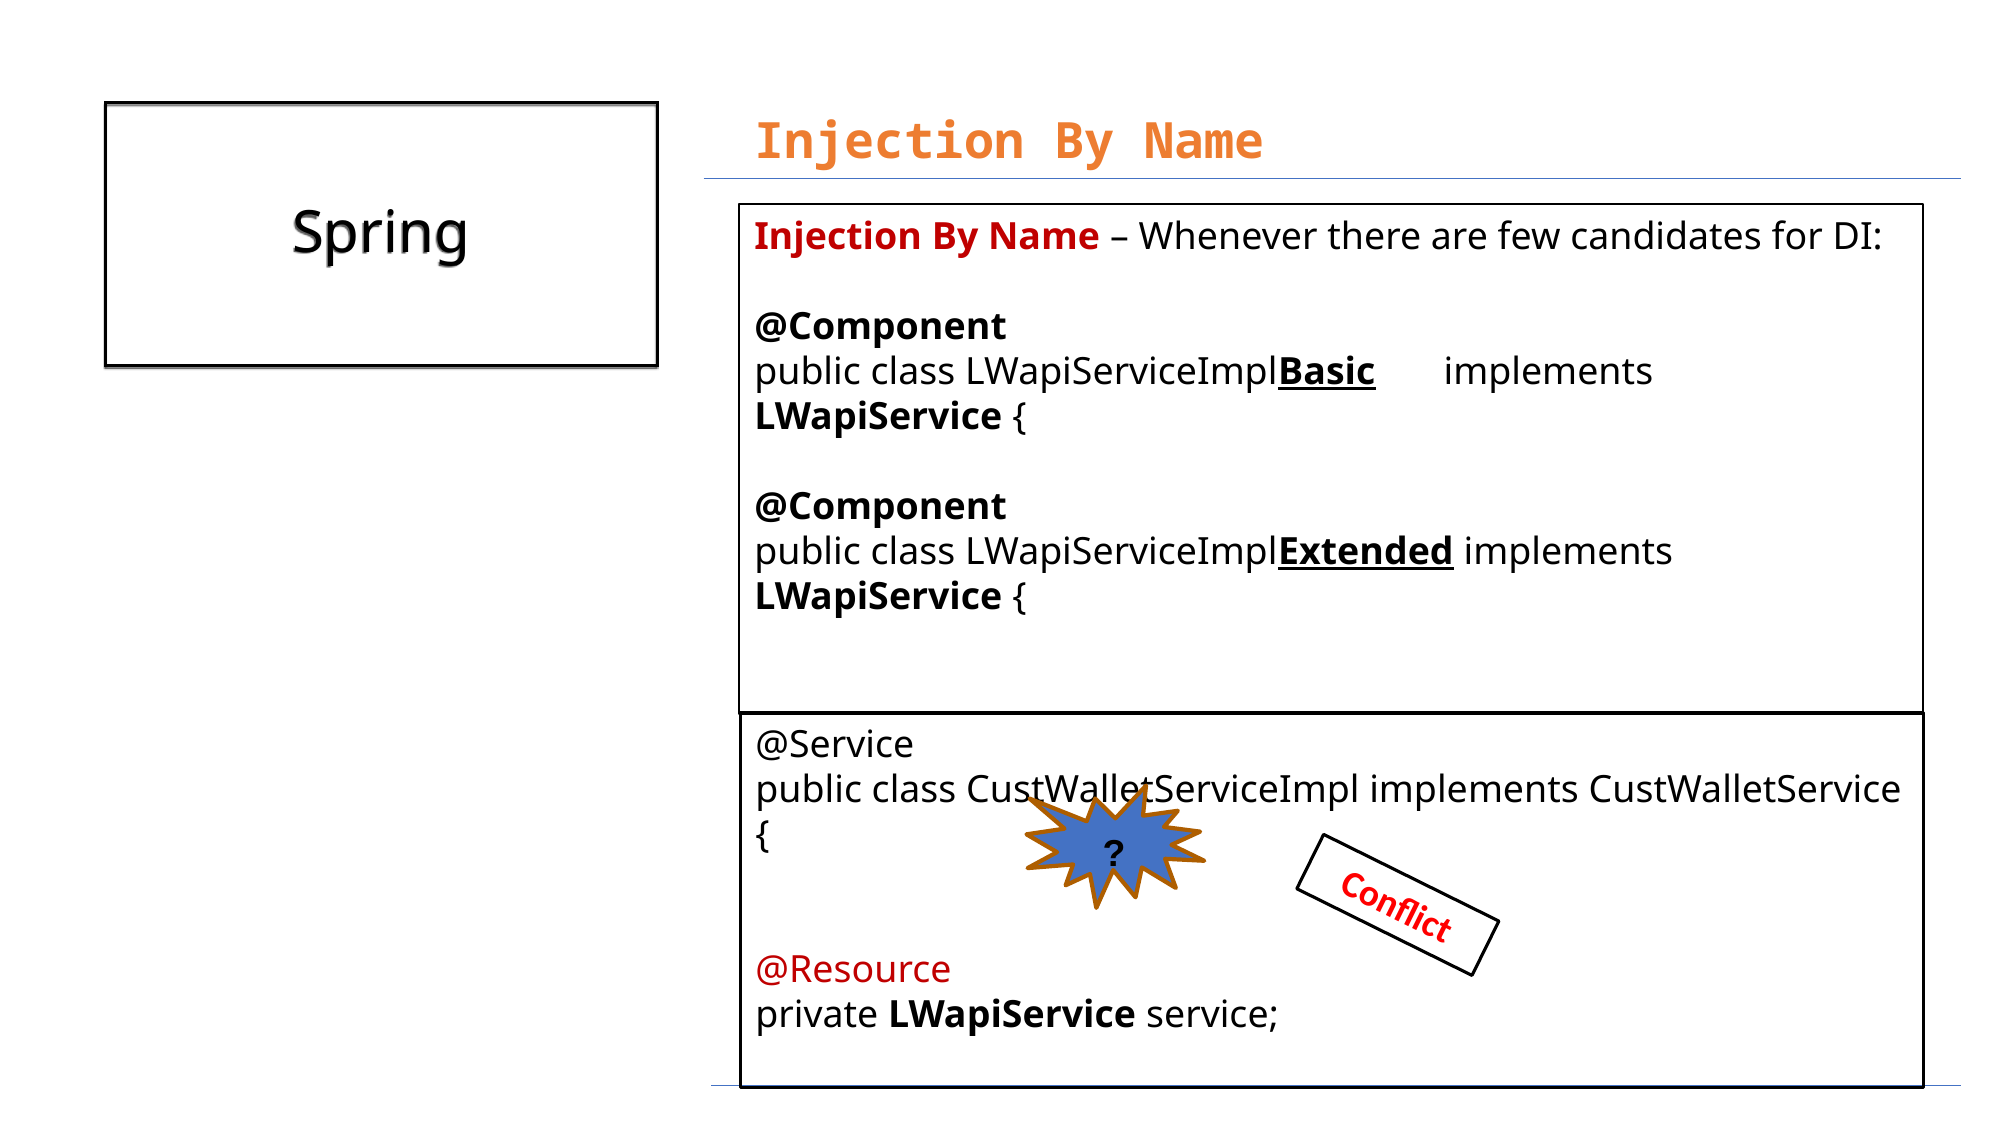

# Spring
Injection By Name
Injection By Name – Whenever there are few candidates for DI:
@Component
public class LWapiServiceImplBasic implements LWapiService {
@Component
public class LWapiServiceImplExtended implements LWapiService {
@Service
public class CustWalletServiceImpl implements CustWalletService {
@Resource
private LWapiService service;
?
Conflict